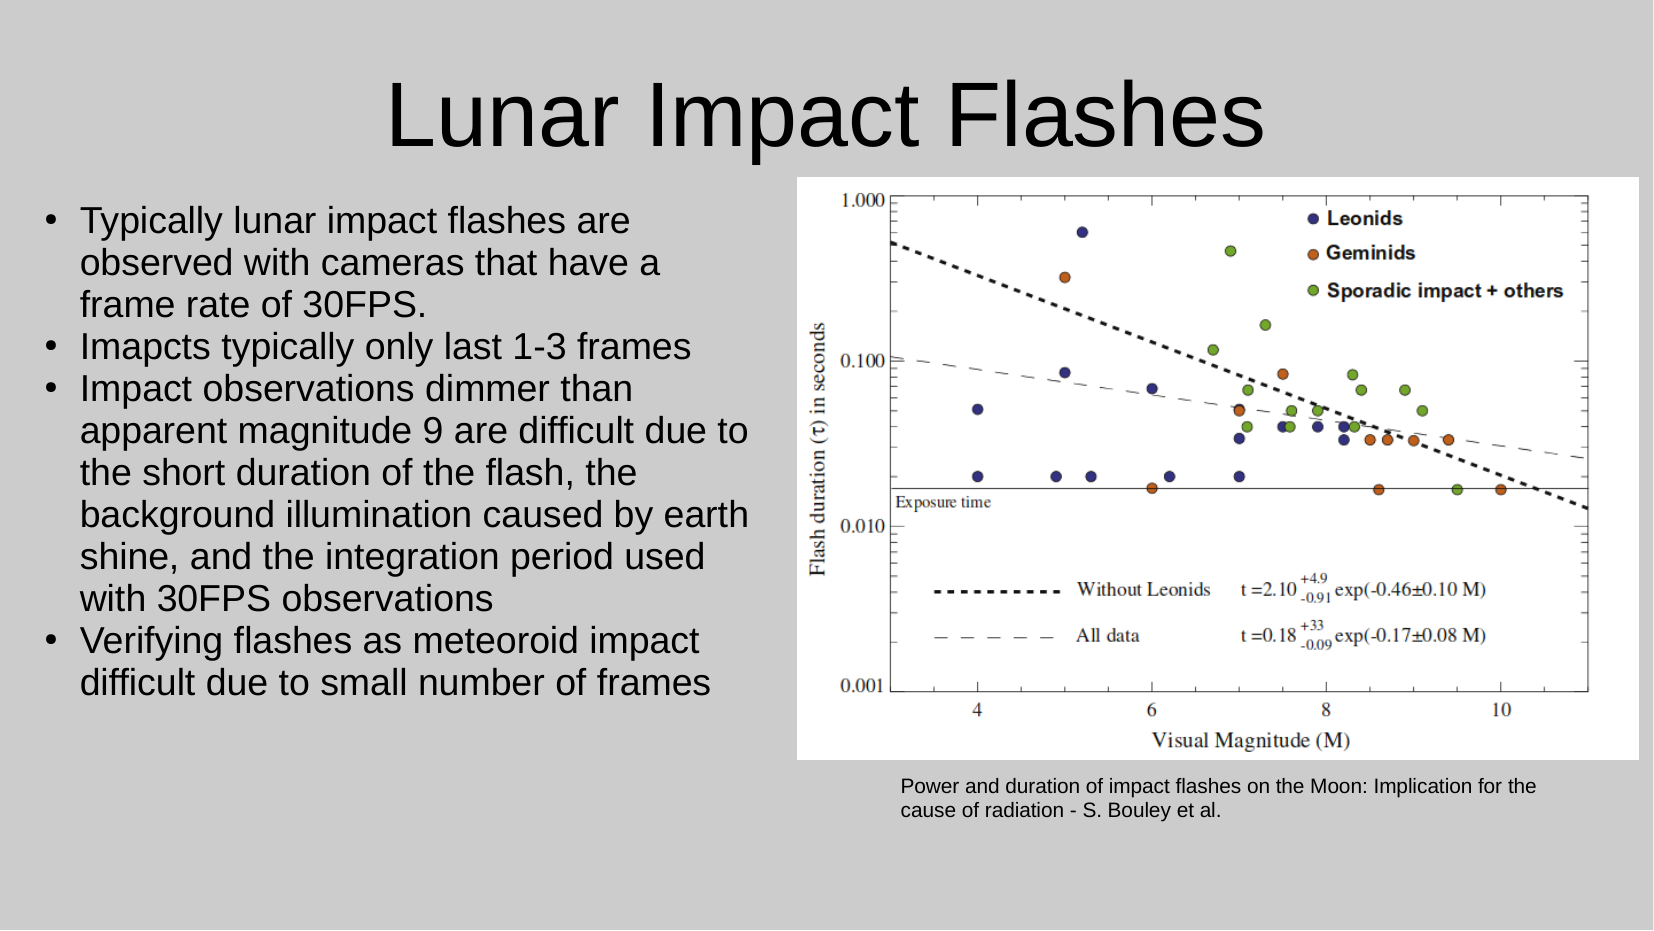

# Lunar Impact Flashes
Typically lunar impact flashes are observed with cameras that have a frame rate of 30FPS.
Imapcts typically only last 1-3 frames
Impact observations dimmer than apparent magnitude 9 are difficult due to the short duration of the flash, the background illumination caused by earth shine, and the integration period used with 30FPS observations
Verifying flashes as meteoroid impact difficult due to small number of frames
Power and duration of impact flashes on the Moon: Implication for the cause of radiation - S. Bouley et al.